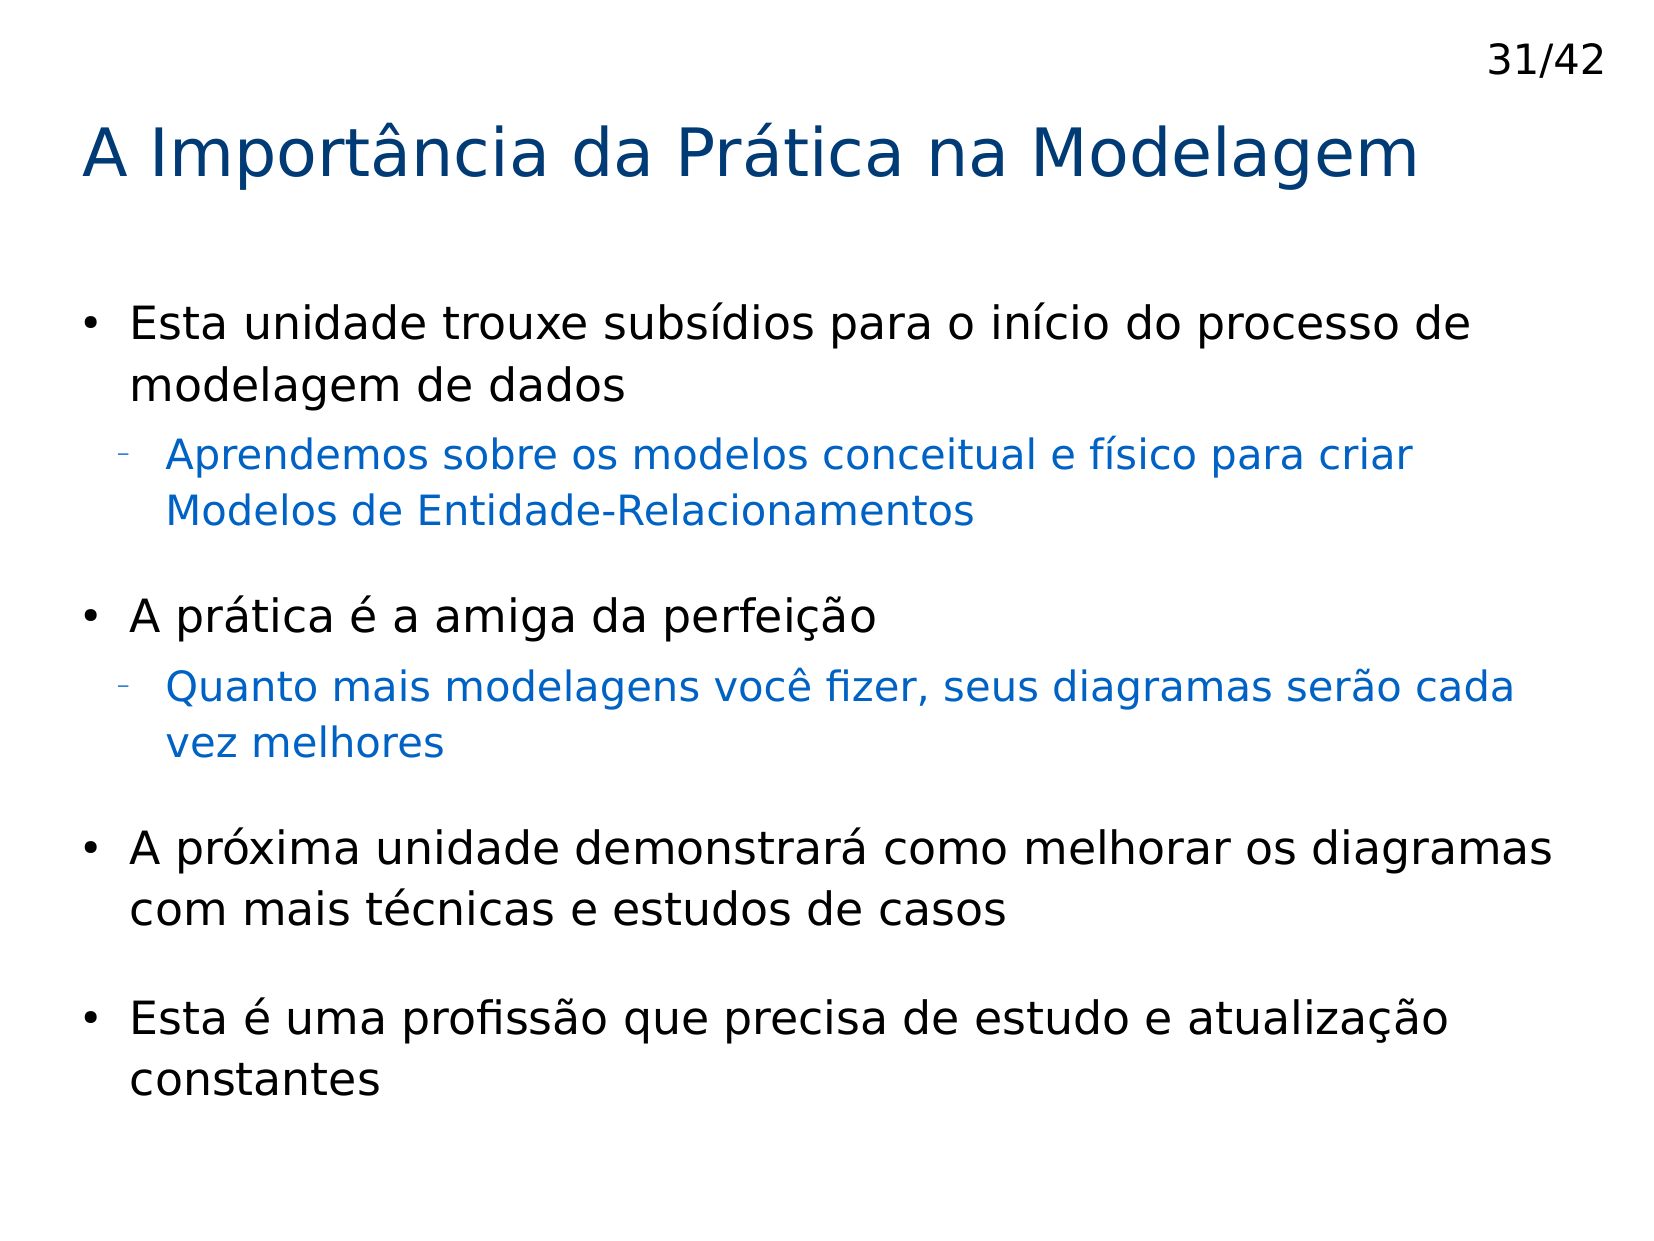

31
# A Importância da Prática na Modelagem
Esta unidade trouxe subsídios para o início do processo de modelagem de dados
Aprendemos sobre os modelos conceitual e físico para criar Modelos de Entidade-Relacionamentos
A prática é a amiga da perfeição
Quanto mais modelagens você fizer, seus diagramas serão cada vez melhores
A próxima unidade demonstrará como melhorar os diagramas com mais técnicas e estudos de casos
Esta é uma profissão que precisa de estudo e atualização constantes